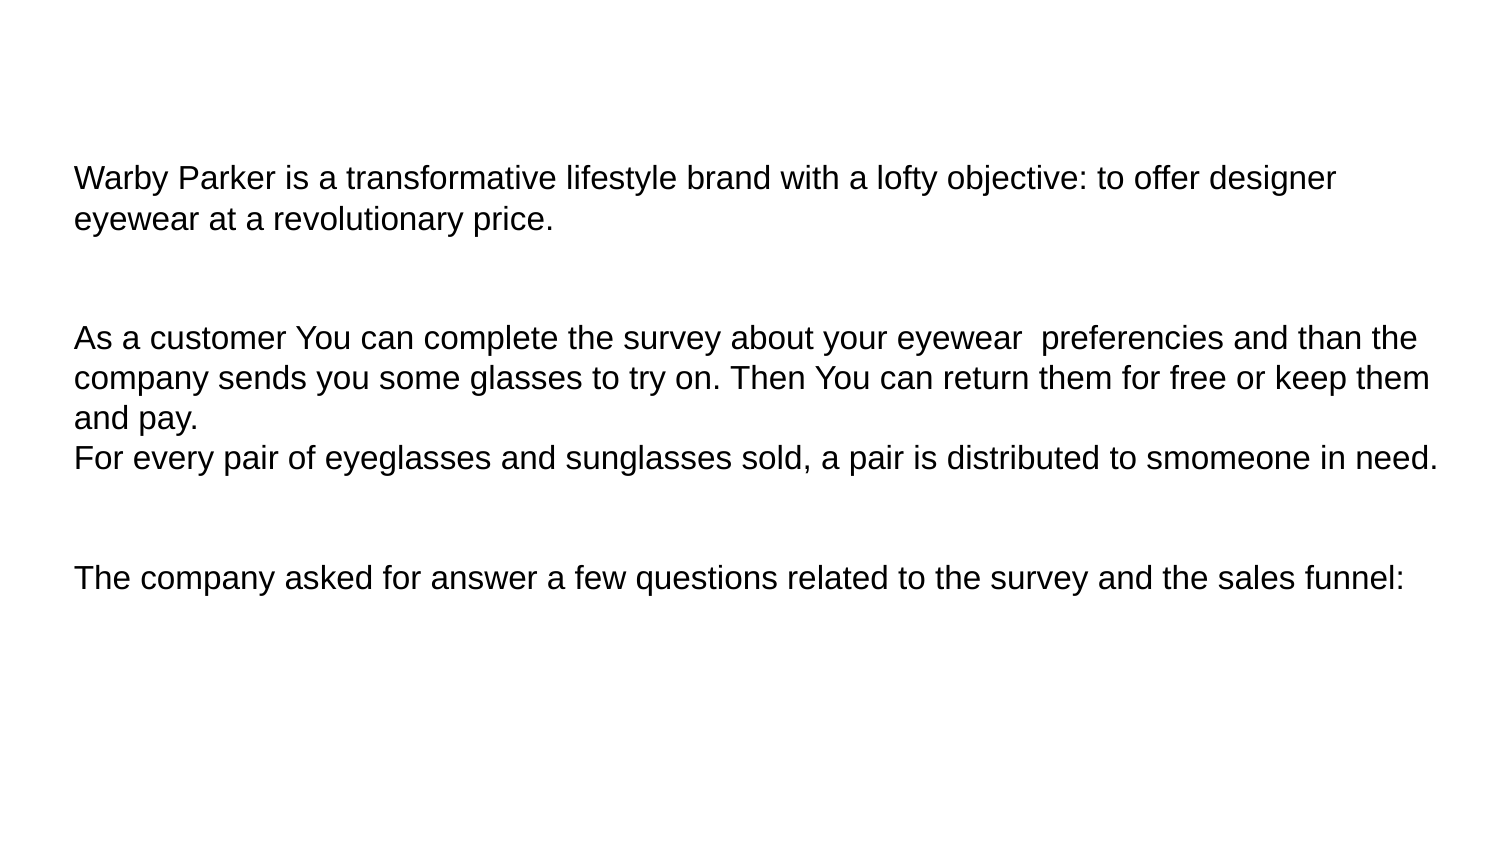

# Warby Parker is a transformative lifestyle brand with a lofty objective: to offer designer eyewear at a revolutionary price. As a customer You can complete the survey about your eyewear preferencies and than the company sends you some glasses to try on. Then You can return them for free or keep them and pay. For every pair of eyeglasses and sunglasses sold, a pair is distributed to smomeone in need. The company asked for answer a few questions related to the survey and the sales funnel: